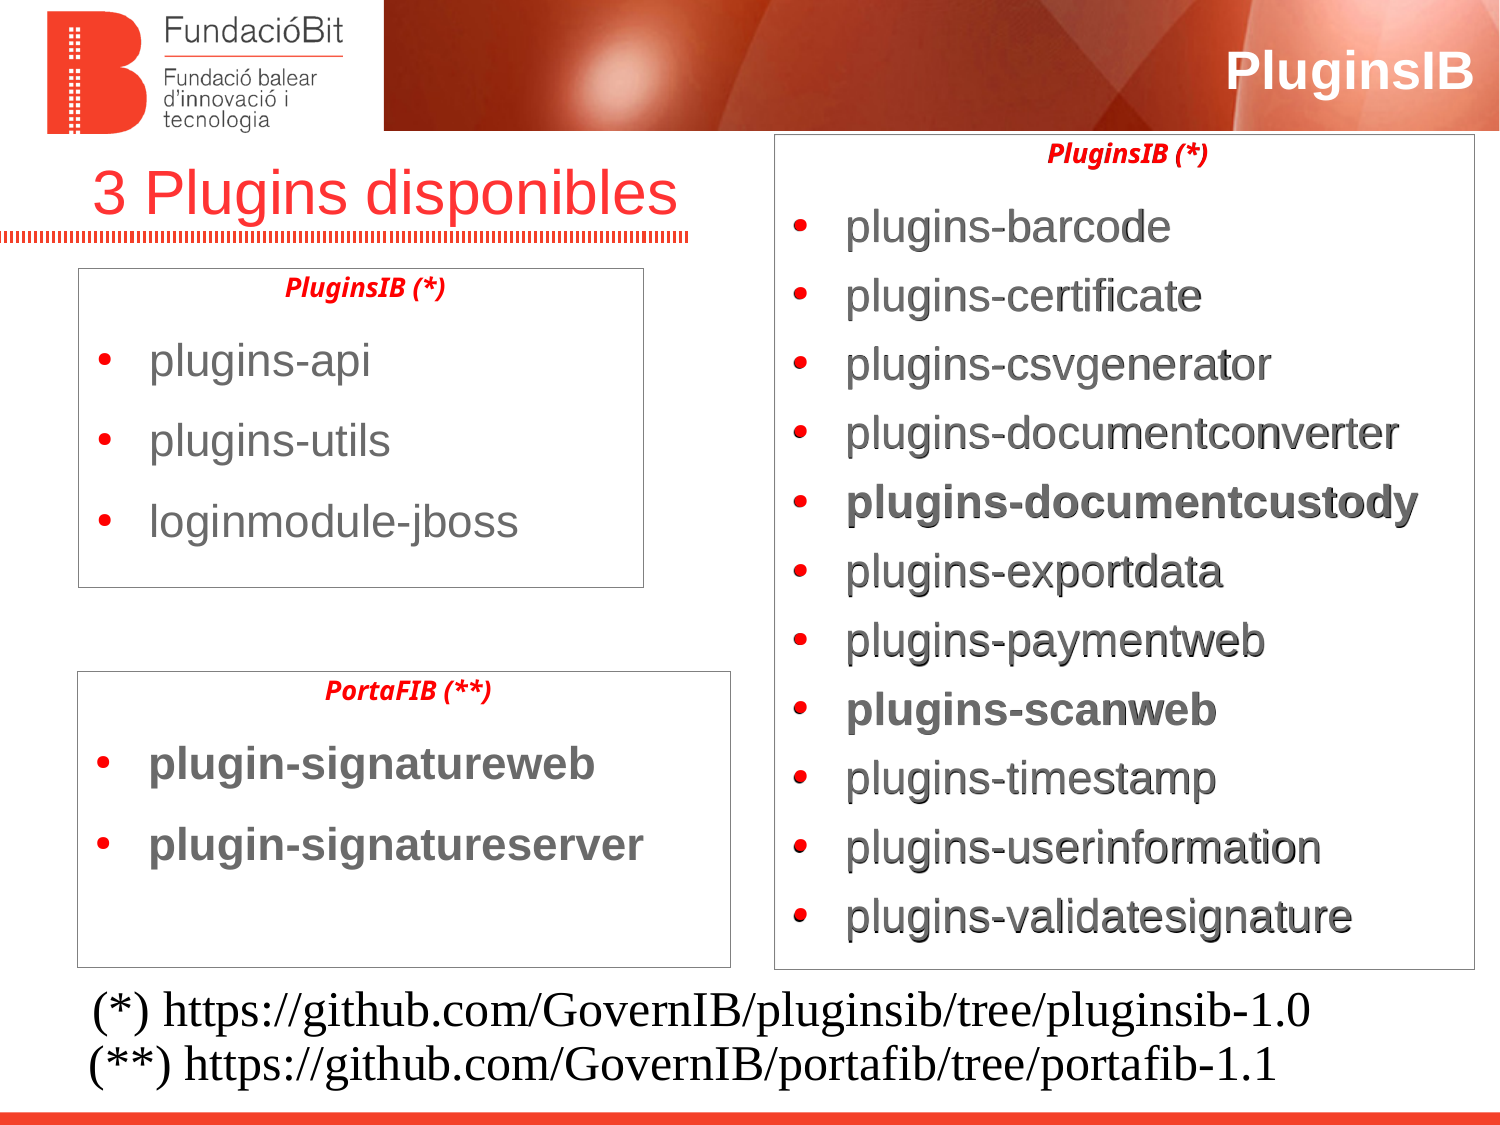

# PluginsIB
 PluginsIB (*)
plugins-barcode
plugins-certificate
plugins-csvgenerator
plugins-documentconverter
plugins-documentcustody
plugins-exportdata
plugins-paymentweb
plugins-scanweb
plugins-timestamp
plugins-userinformation
plugins-validatesignature
 3 Plugins disponibles
 PluginsIB (*)
plugins-api
plugins-utils
loginmodule-jboss
 PortaFIB (**)
plugin-signatureweb
plugin-signatureserver
(*) https://github.com/GovernIB/pluginsib/tree/pluginsib-1.0
(**) https://github.com/GovernIB/portafib/tree/portafib-1.1